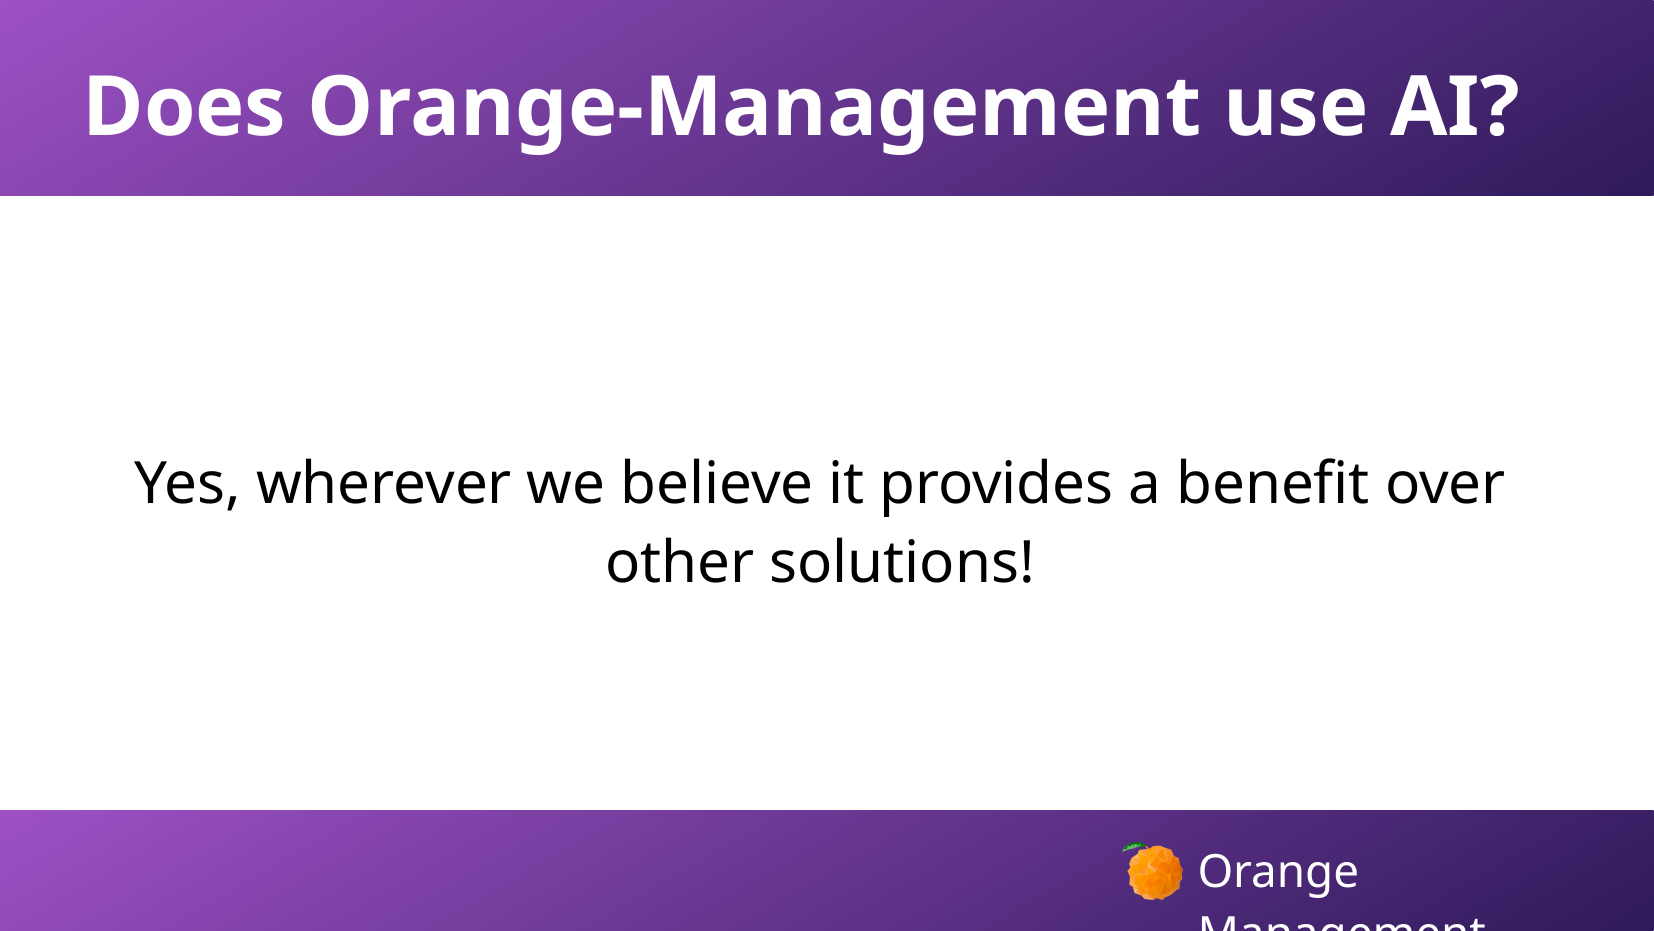

# Does Orange-Management use AI?
Yes, wherever we believe it provides a benefit over other solutions!
Orange Management